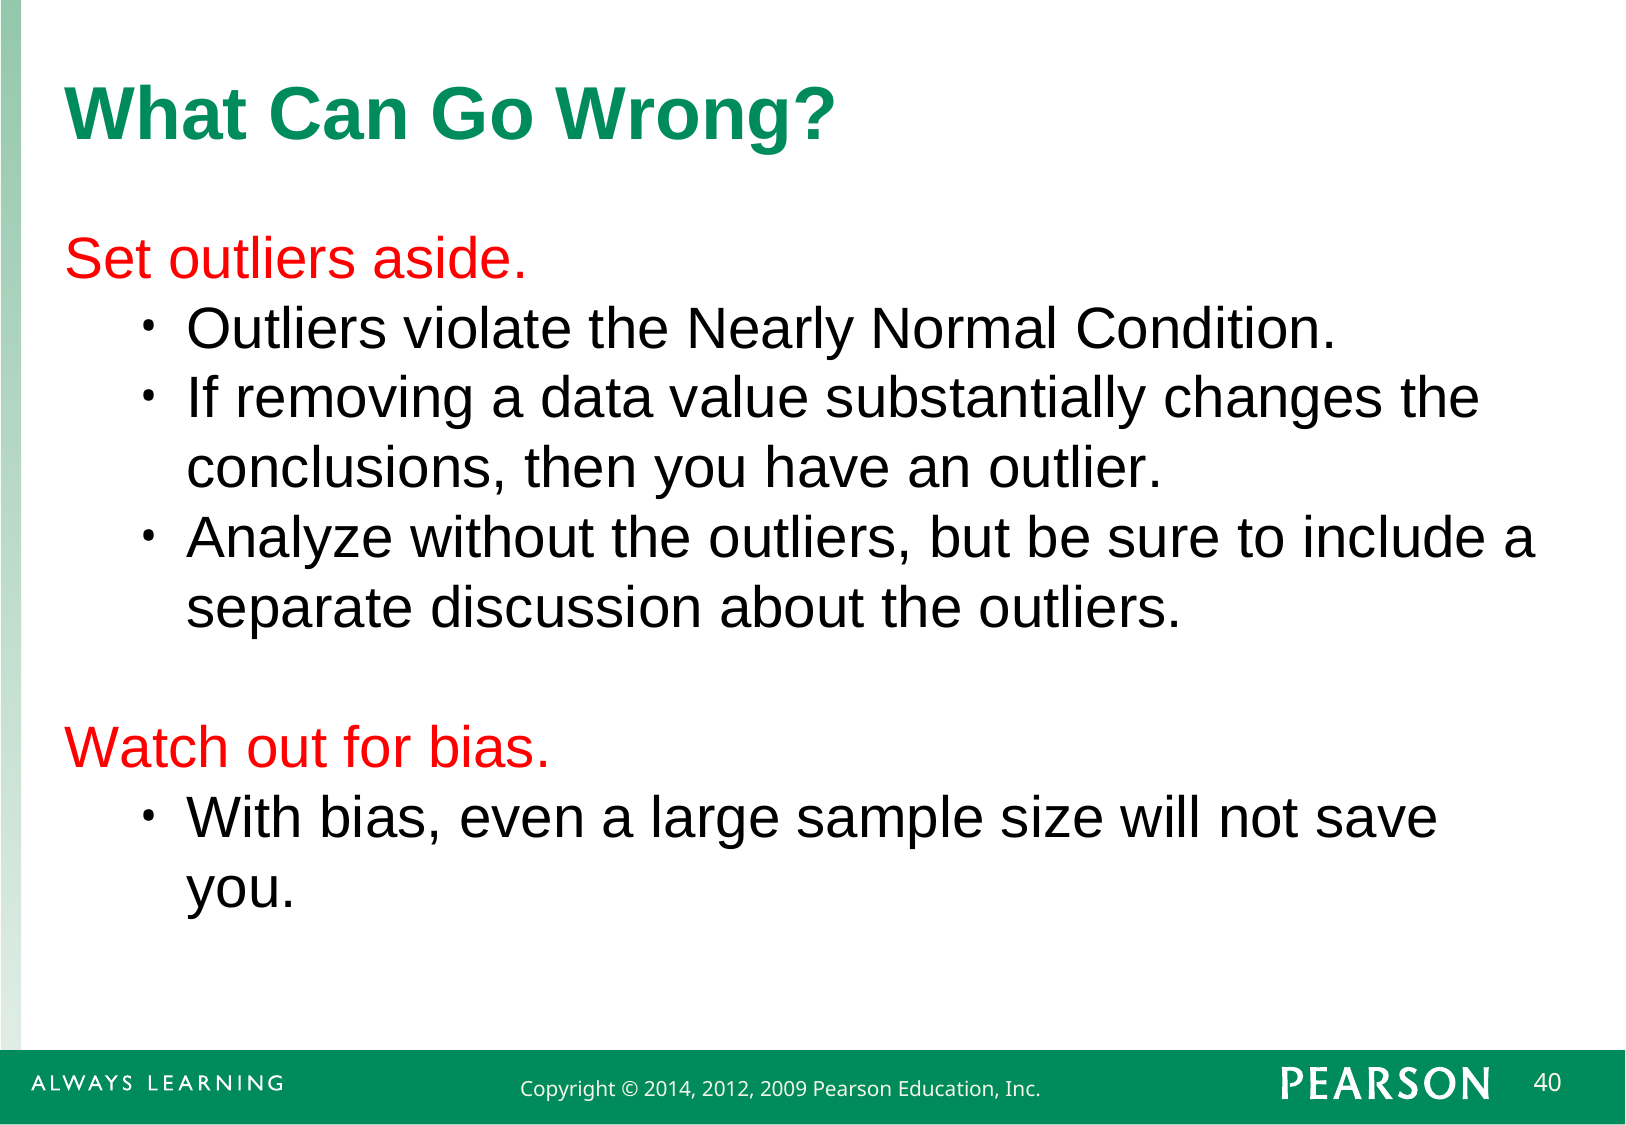

# What Can Go Wrong?
Set outliers aside.
Outliers violate the Nearly Normal Condition.
If removing a data value substantially changes the conclusions, then you have an outlier.
Analyze without the outliers, but be sure to include a separate discussion about the outliers.
Watch out for bias.
With bias, even a large sample size will not save you.